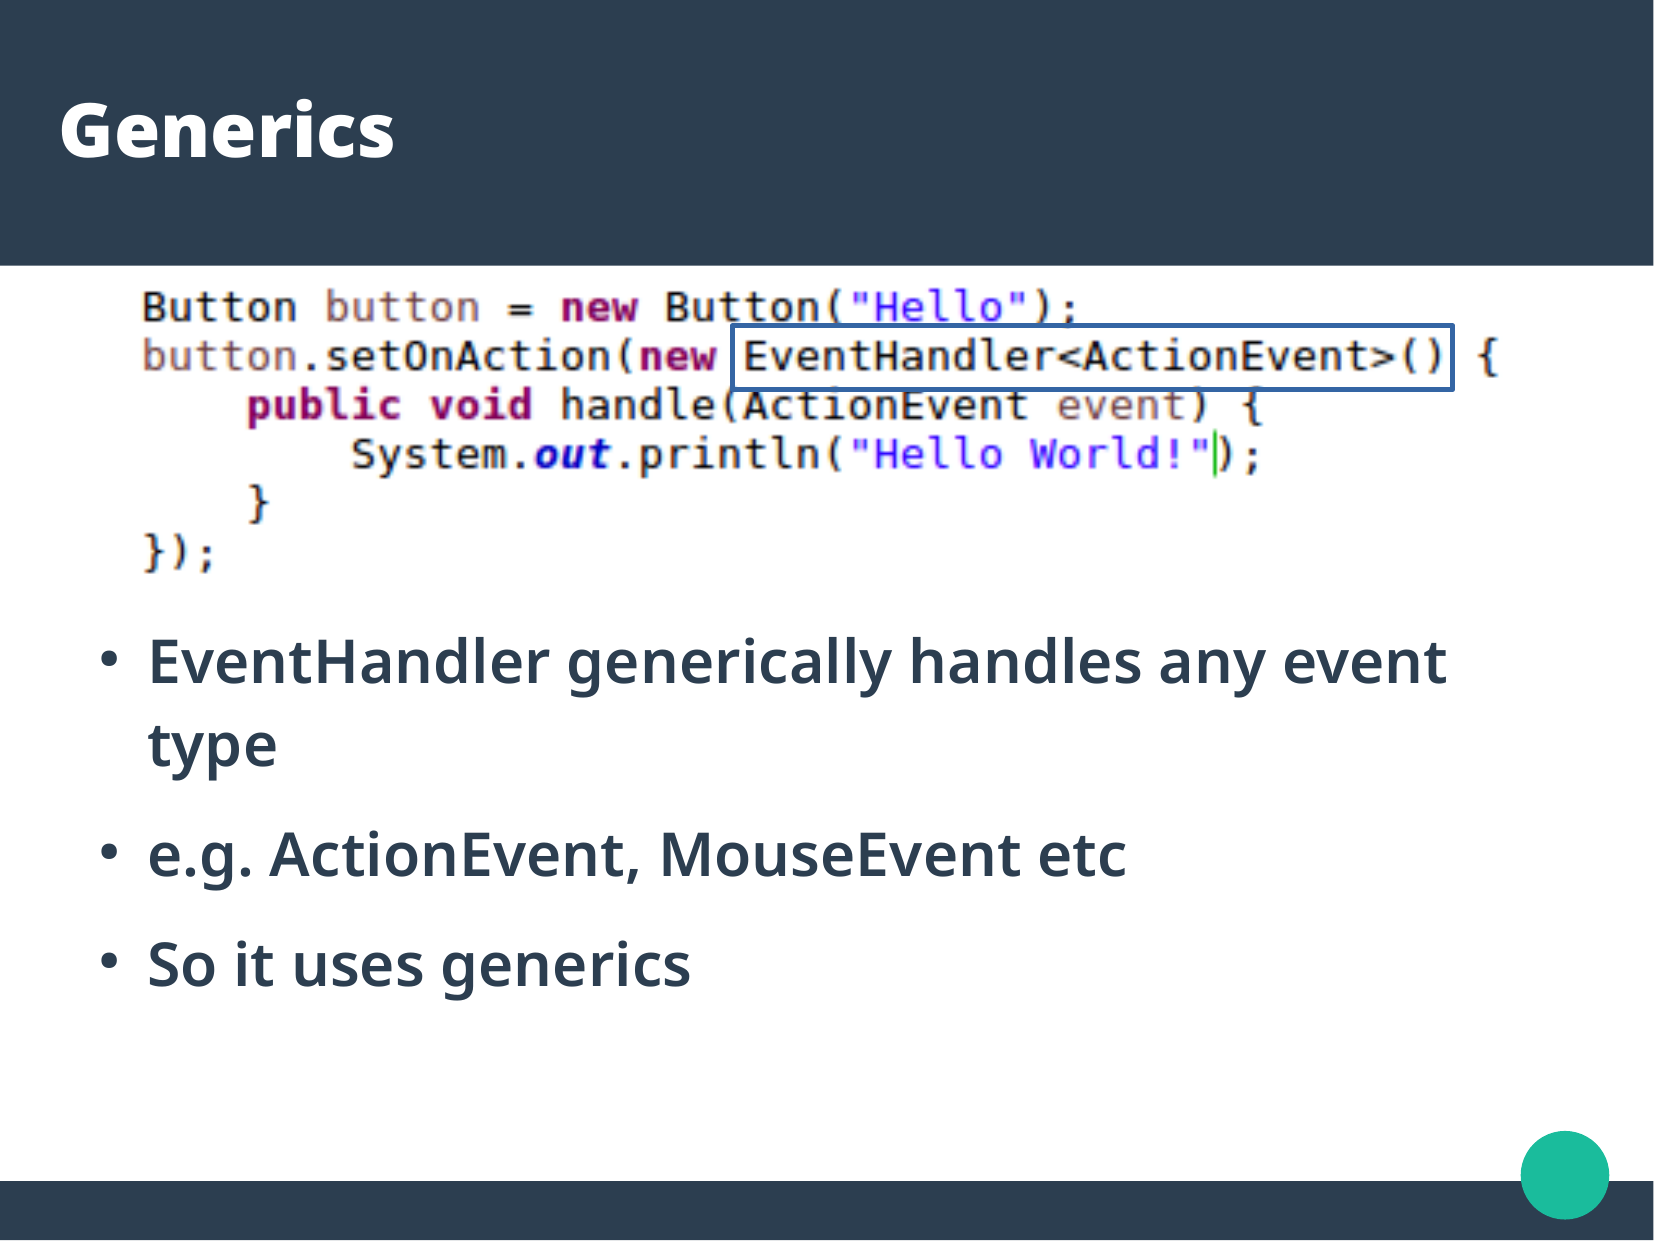

# Generics
EventHandler generically handles any event type
e.g. ActionEvent, MouseEvent etc
So it uses generics